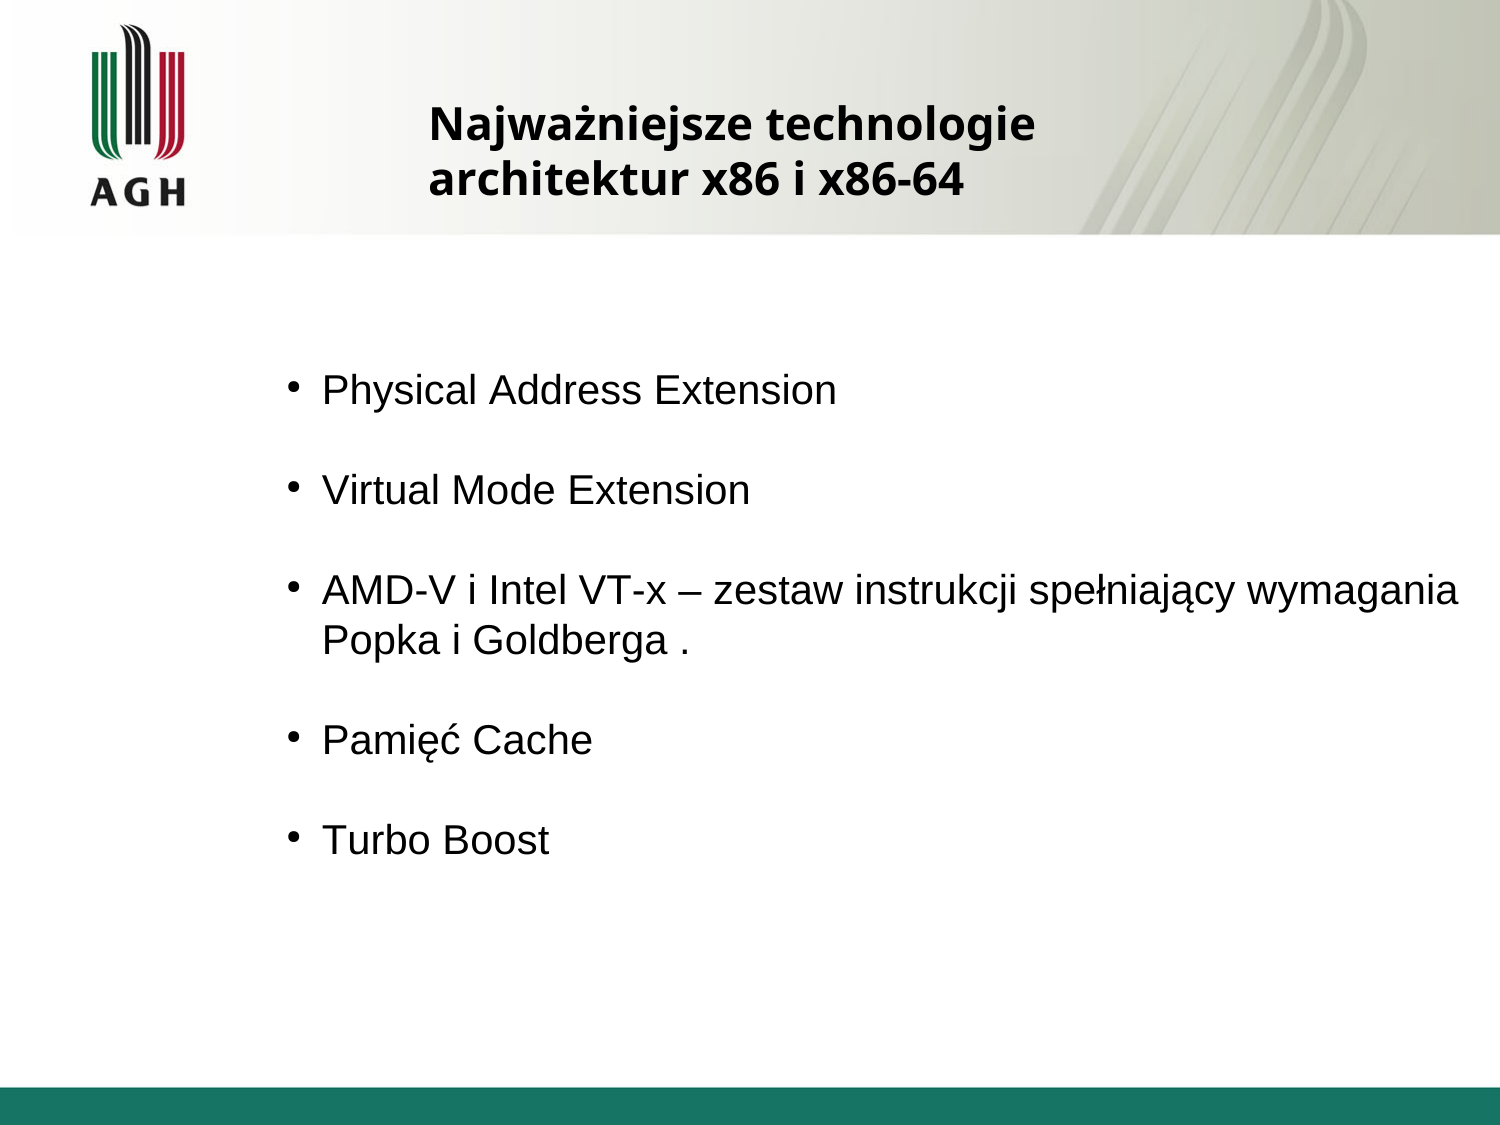

# Najważniejsze technologie architektur x86 i x86-64
Physical Address Extension
Virtual Mode Extension
AMD-V i Intel VT-x – zestaw instrukcji spełniający wymagania
Popka i Goldberga .
Pamięć Cache
Turbo Boost